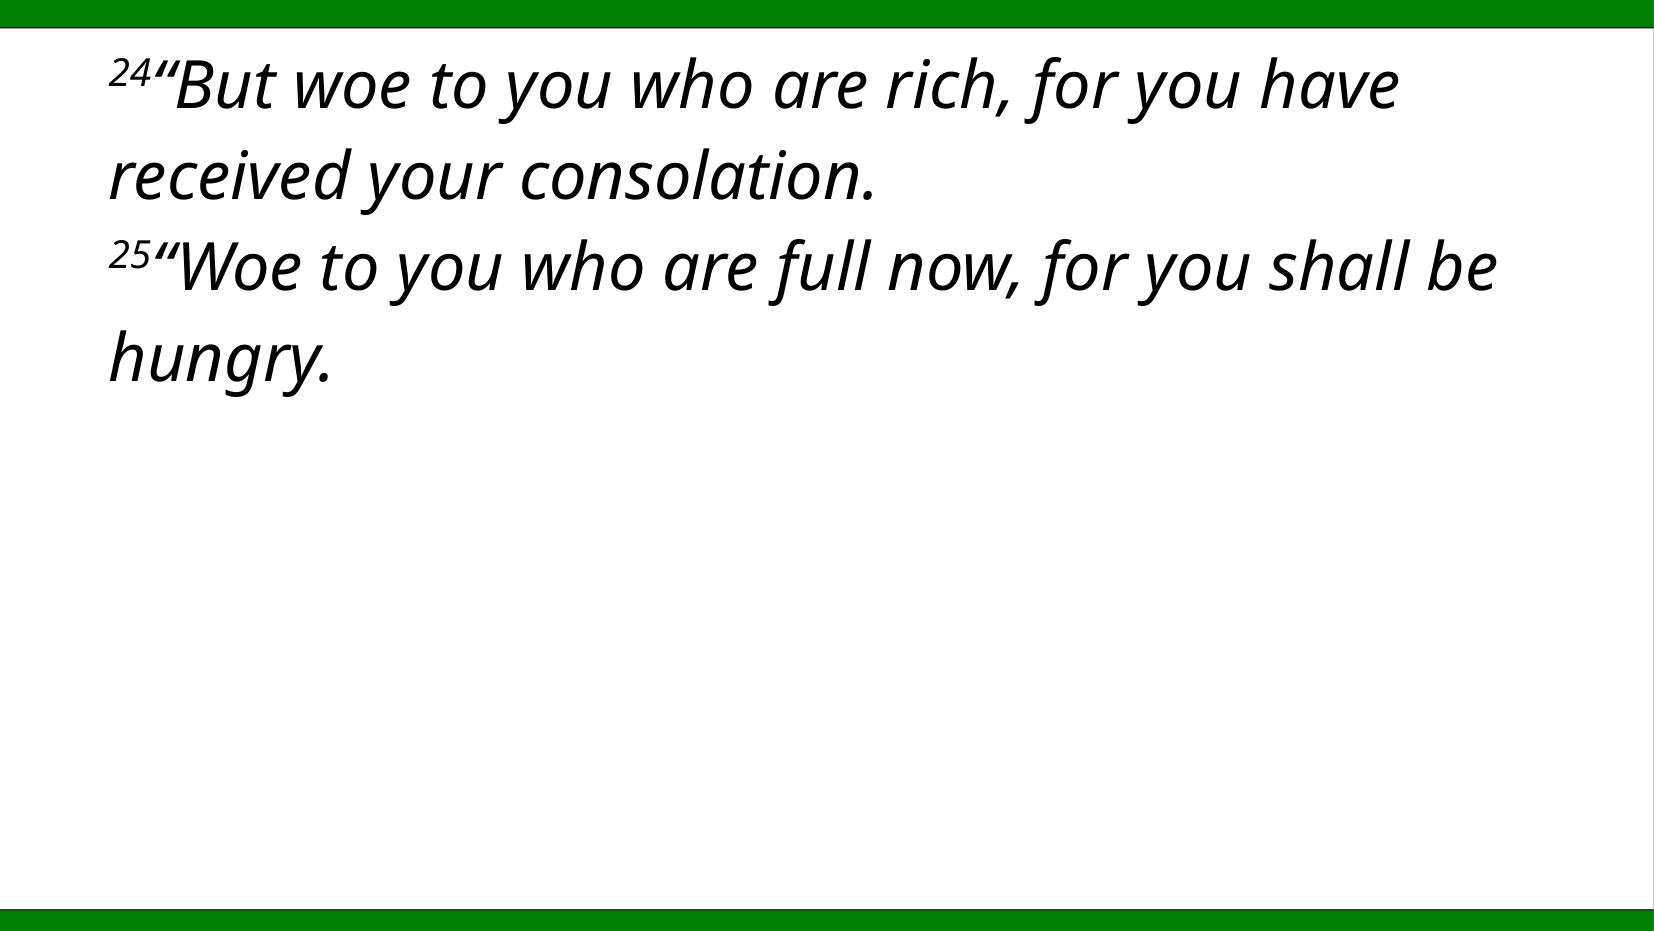

24“But woe to you who are rich, for you have
received your consolation.
25“Woe to you who are full now, for you shall be
hungry.